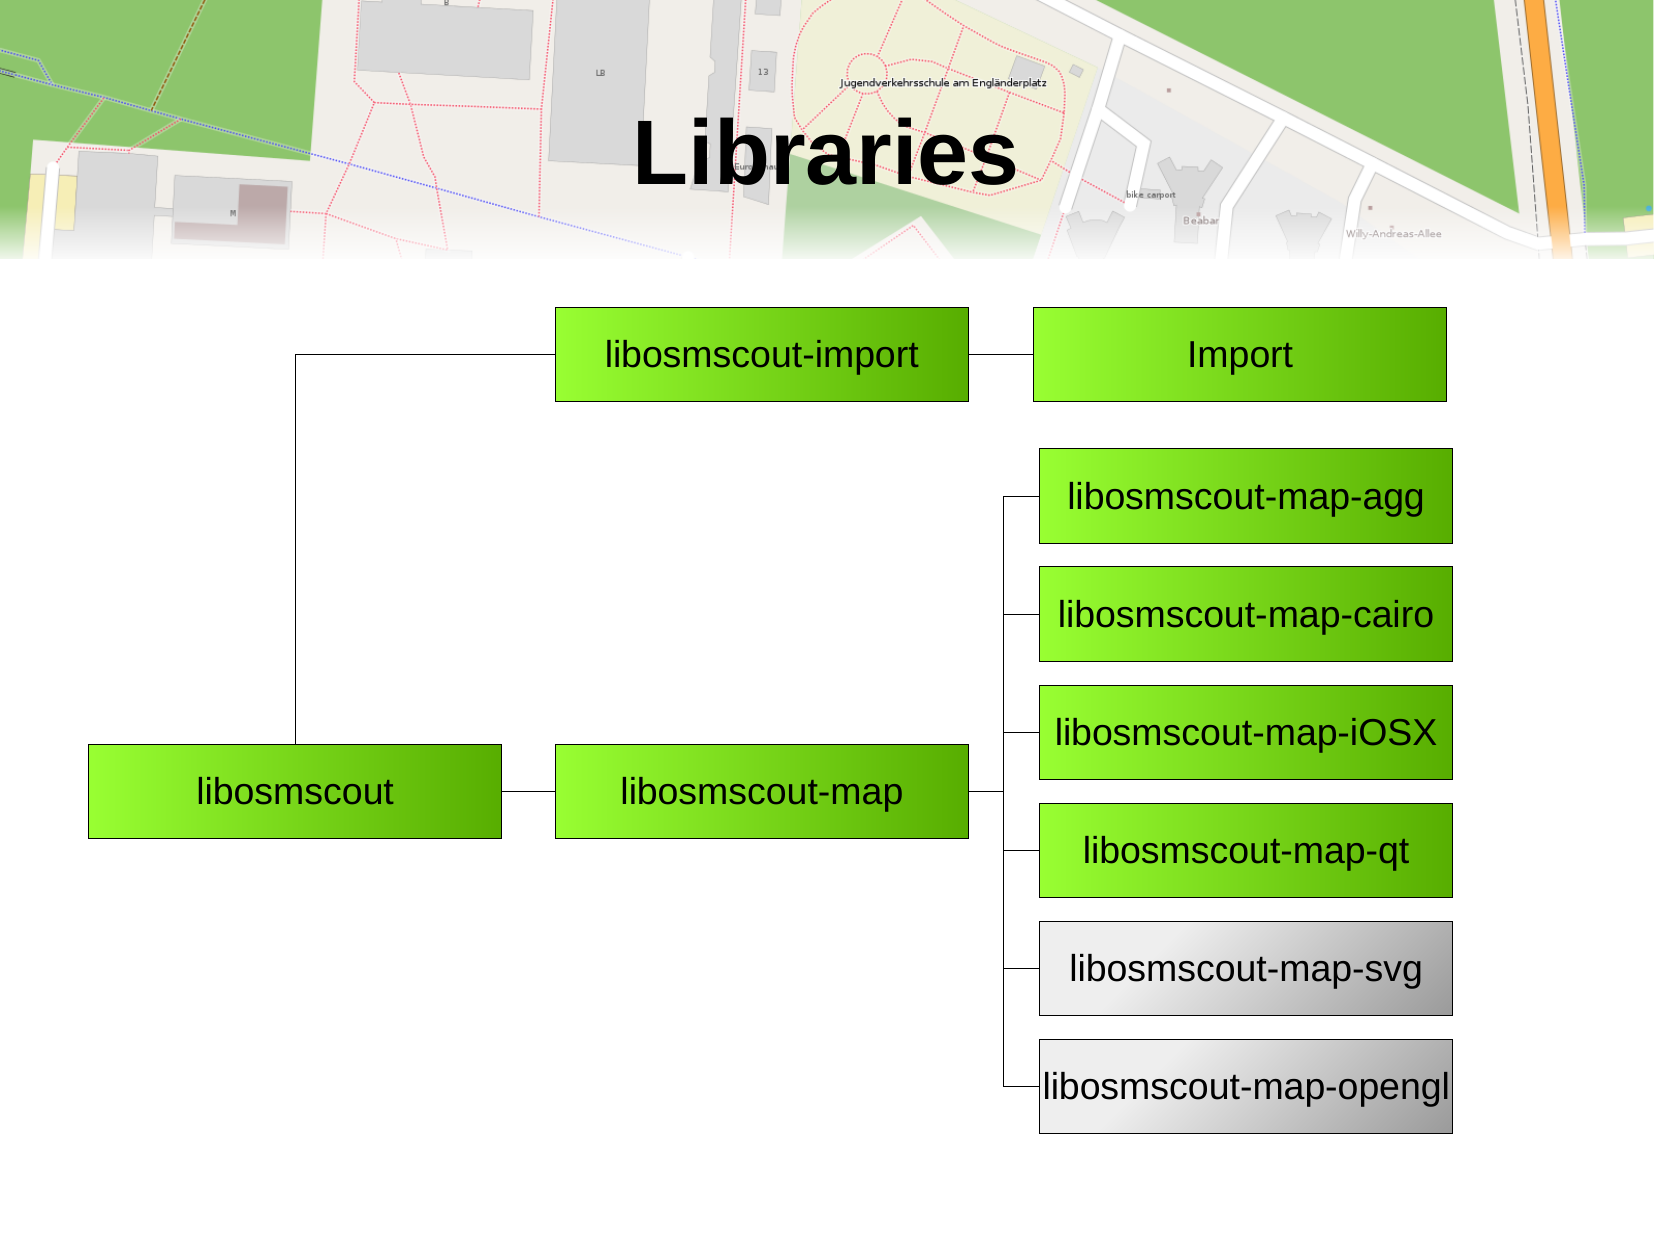

# Libraries
libosmscout-import
Import
libosmscout-map-agg
libosmscout-map-cairo
libosmscout-map-iOSX
libosmscout
libosmscout-map
libosmscout-map-qt
libosmscout-map-svg
libosmscout-map-opengl